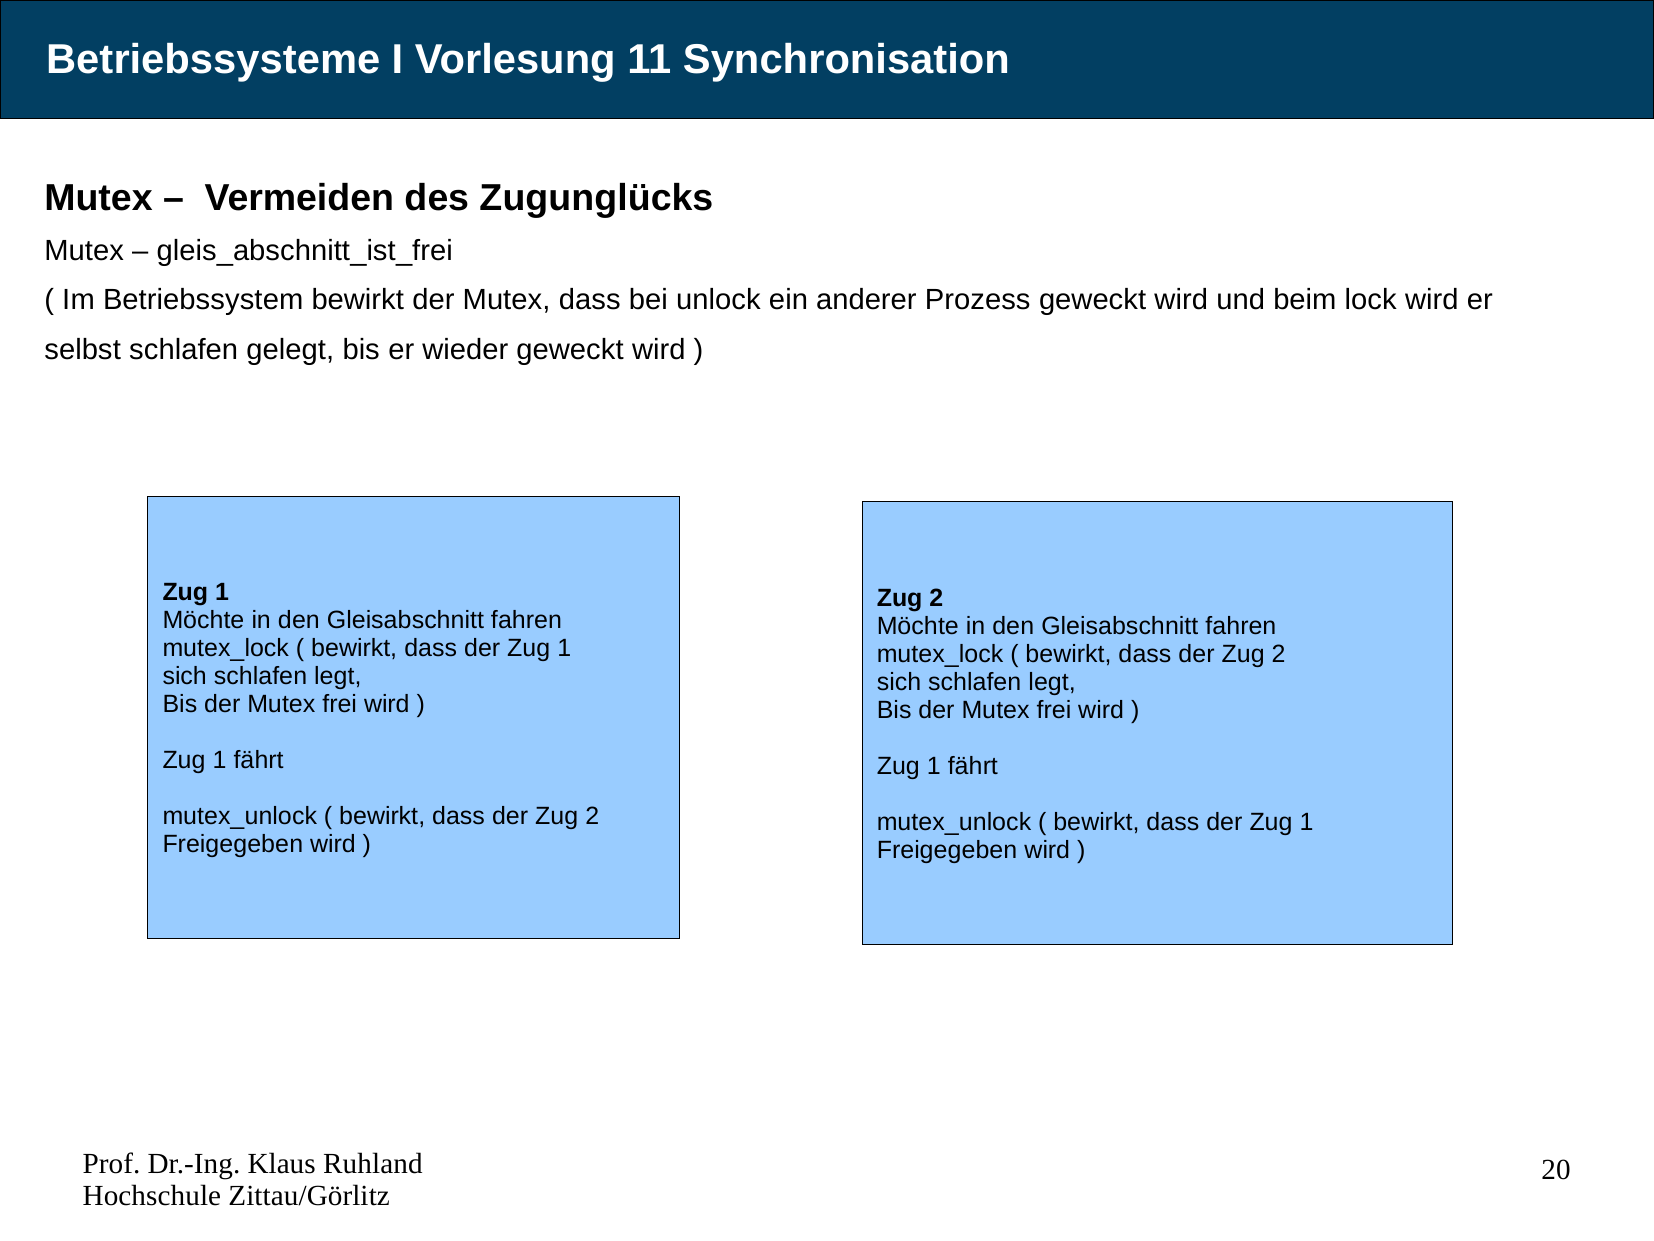

Mutex – Vermeiden des Zugunglücks
Mutex – gleis_abschnitt_ist_frei
( Im Betriebssystem bewirkt der Mutex, dass bei unlock ein anderer Prozess geweckt wird und beim lock wird er selbst schlafen gelegt, bis er wieder geweckt wird )
Zug 1
Möchte in den Gleisabschnitt fahren
mutex_lock ( bewirkt, dass der Zug 1
sich schlafen legt,
Bis der Mutex frei wird )
Zug 1 fährt
mutex_unlock ( bewirkt, dass der Zug 2
Freigegeben wird )
Zug 2
Möchte in den Gleisabschnitt fahren
mutex_lock ( bewirkt, dass der Zug 2
sich schlafen legt,
Bis der Mutex frei wird )
Zug 1 fährt
mutex_unlock ( bewirkt, dass der Zug 1
Freigegeben wird )
20